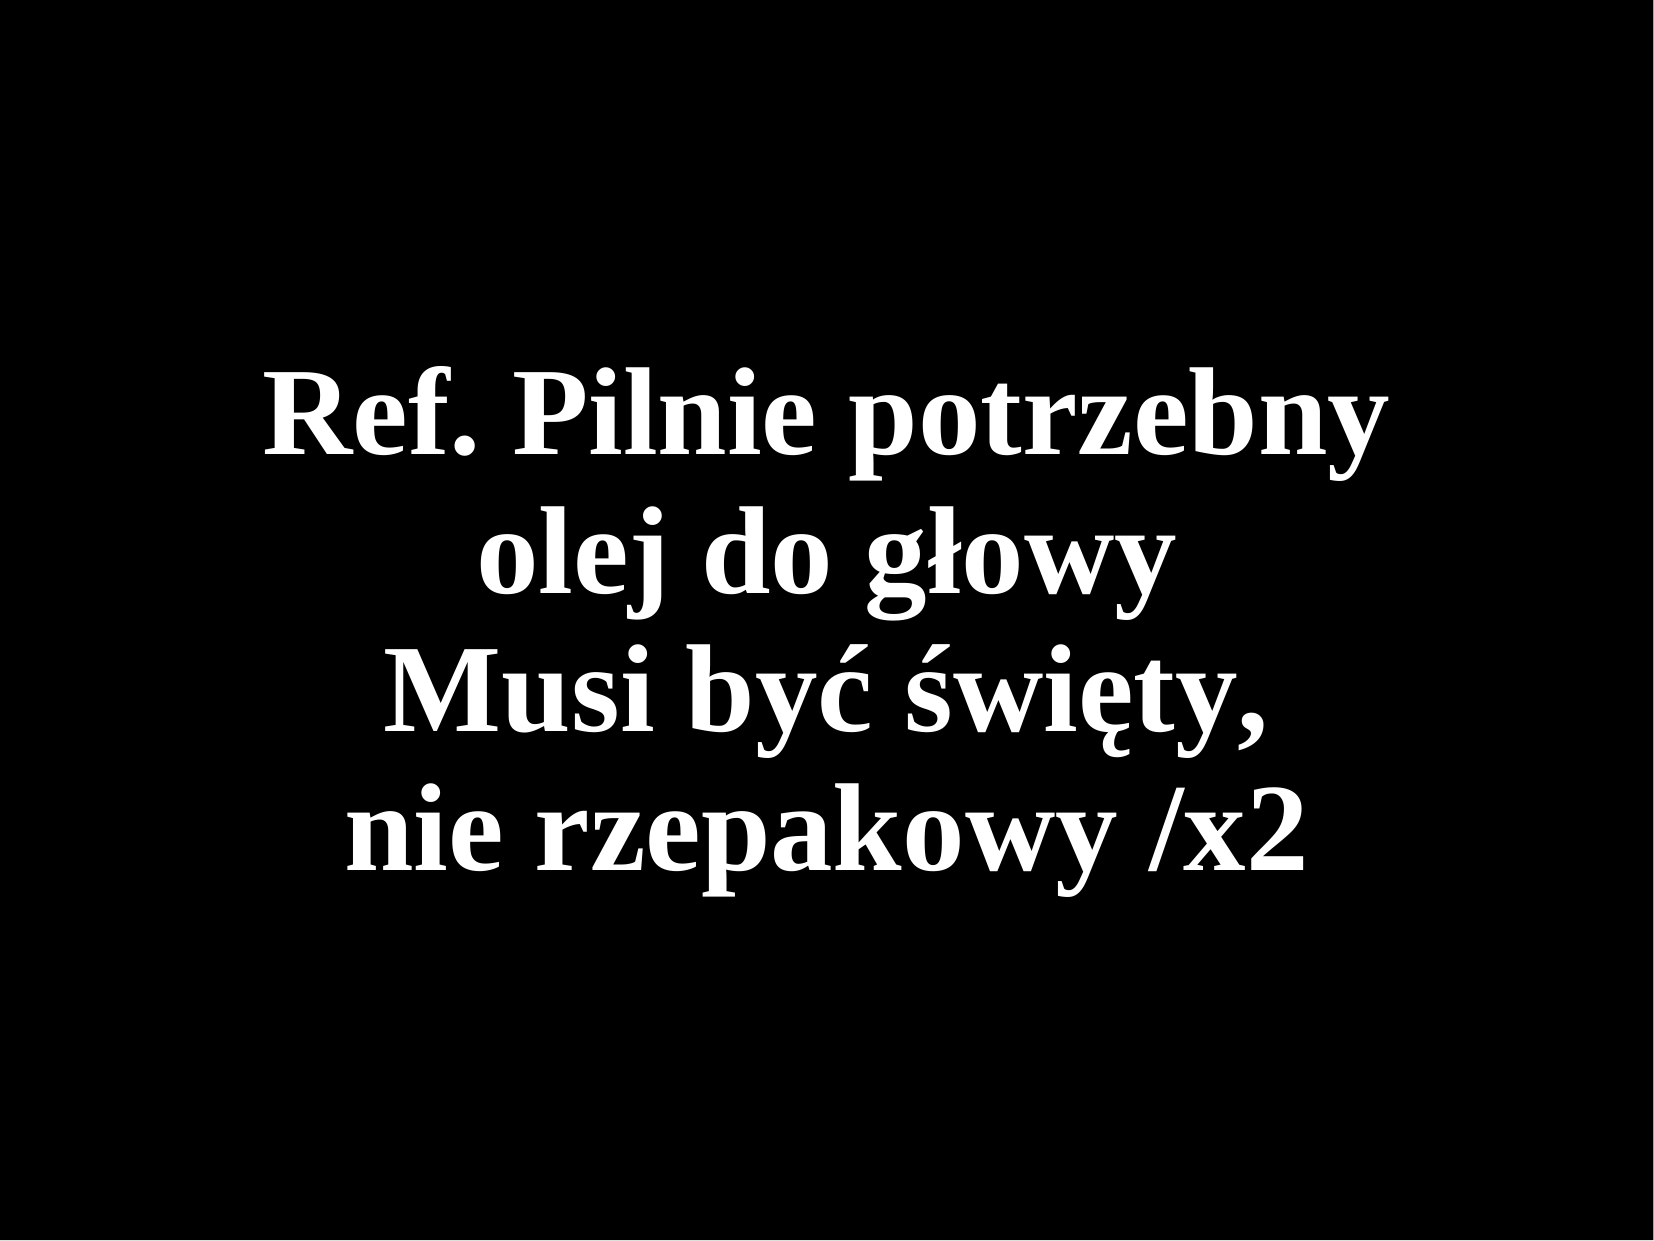

# Ref. Pilnie potrzebny olej do głowy Musi być święty, nie rzepakowy /x2